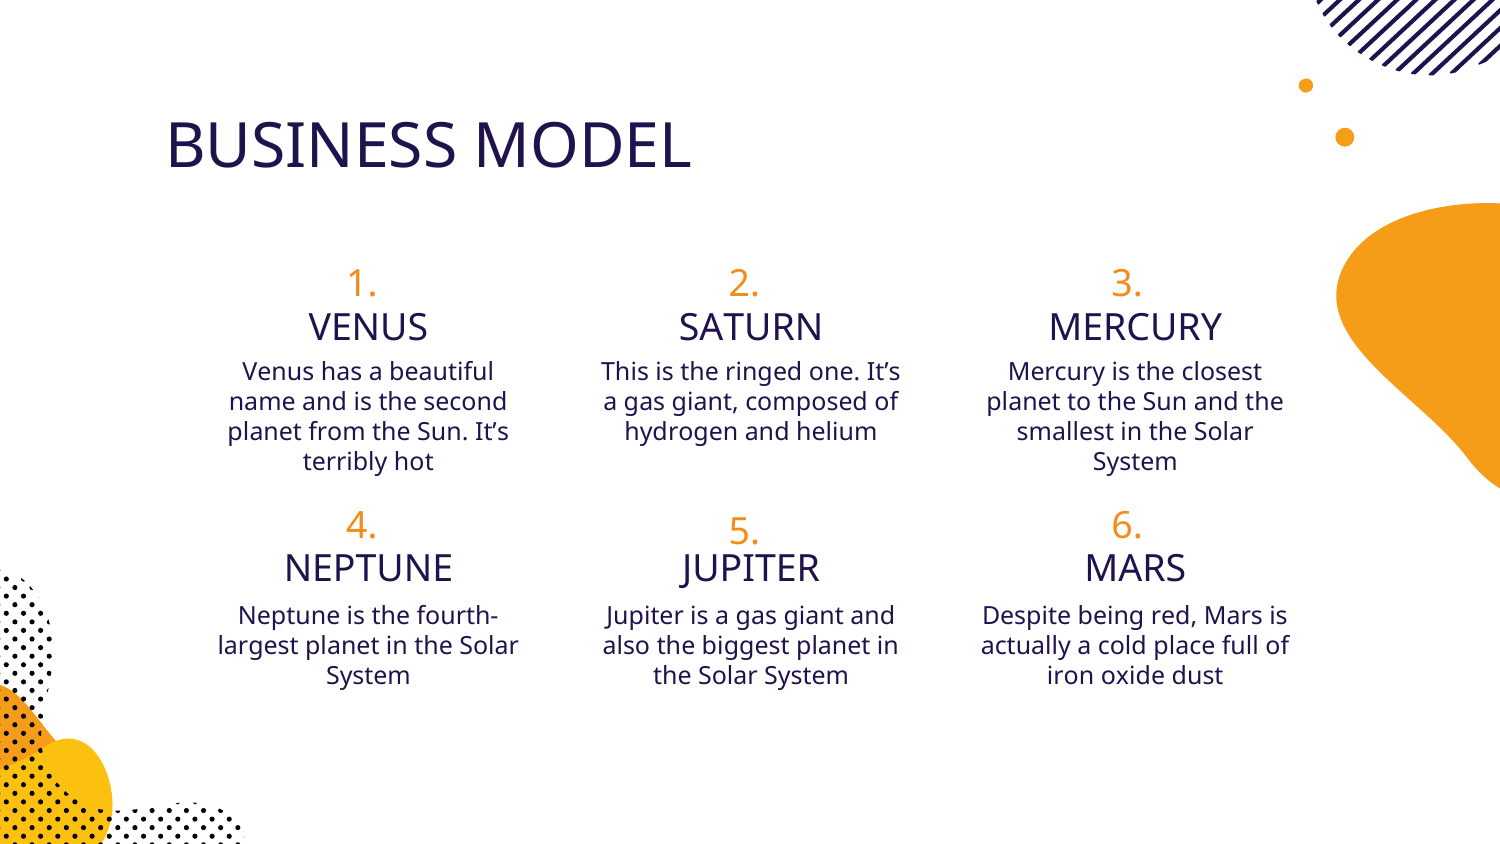

# BUSINESS MODEL
1.
2.
3.
VENUS
SATURN
MERCURY
Venus has a beautiful name and is the second planet from the Sun. It’s terribly hot
This is the ringed one. It’s a gas giant, composed of hydrogen and helium
Mercury is the closest planet to the Sun and the smallest in the Solar System
4.
6.
5.
NEPTUNE
JUPITER
MARS
Neptune is the fourth-largest planet in the Solar System
Jupiter is a gas giant and also the biggest planet in the Solar System
Despite being red, Mars is actually a cold place full of iron oxide dust